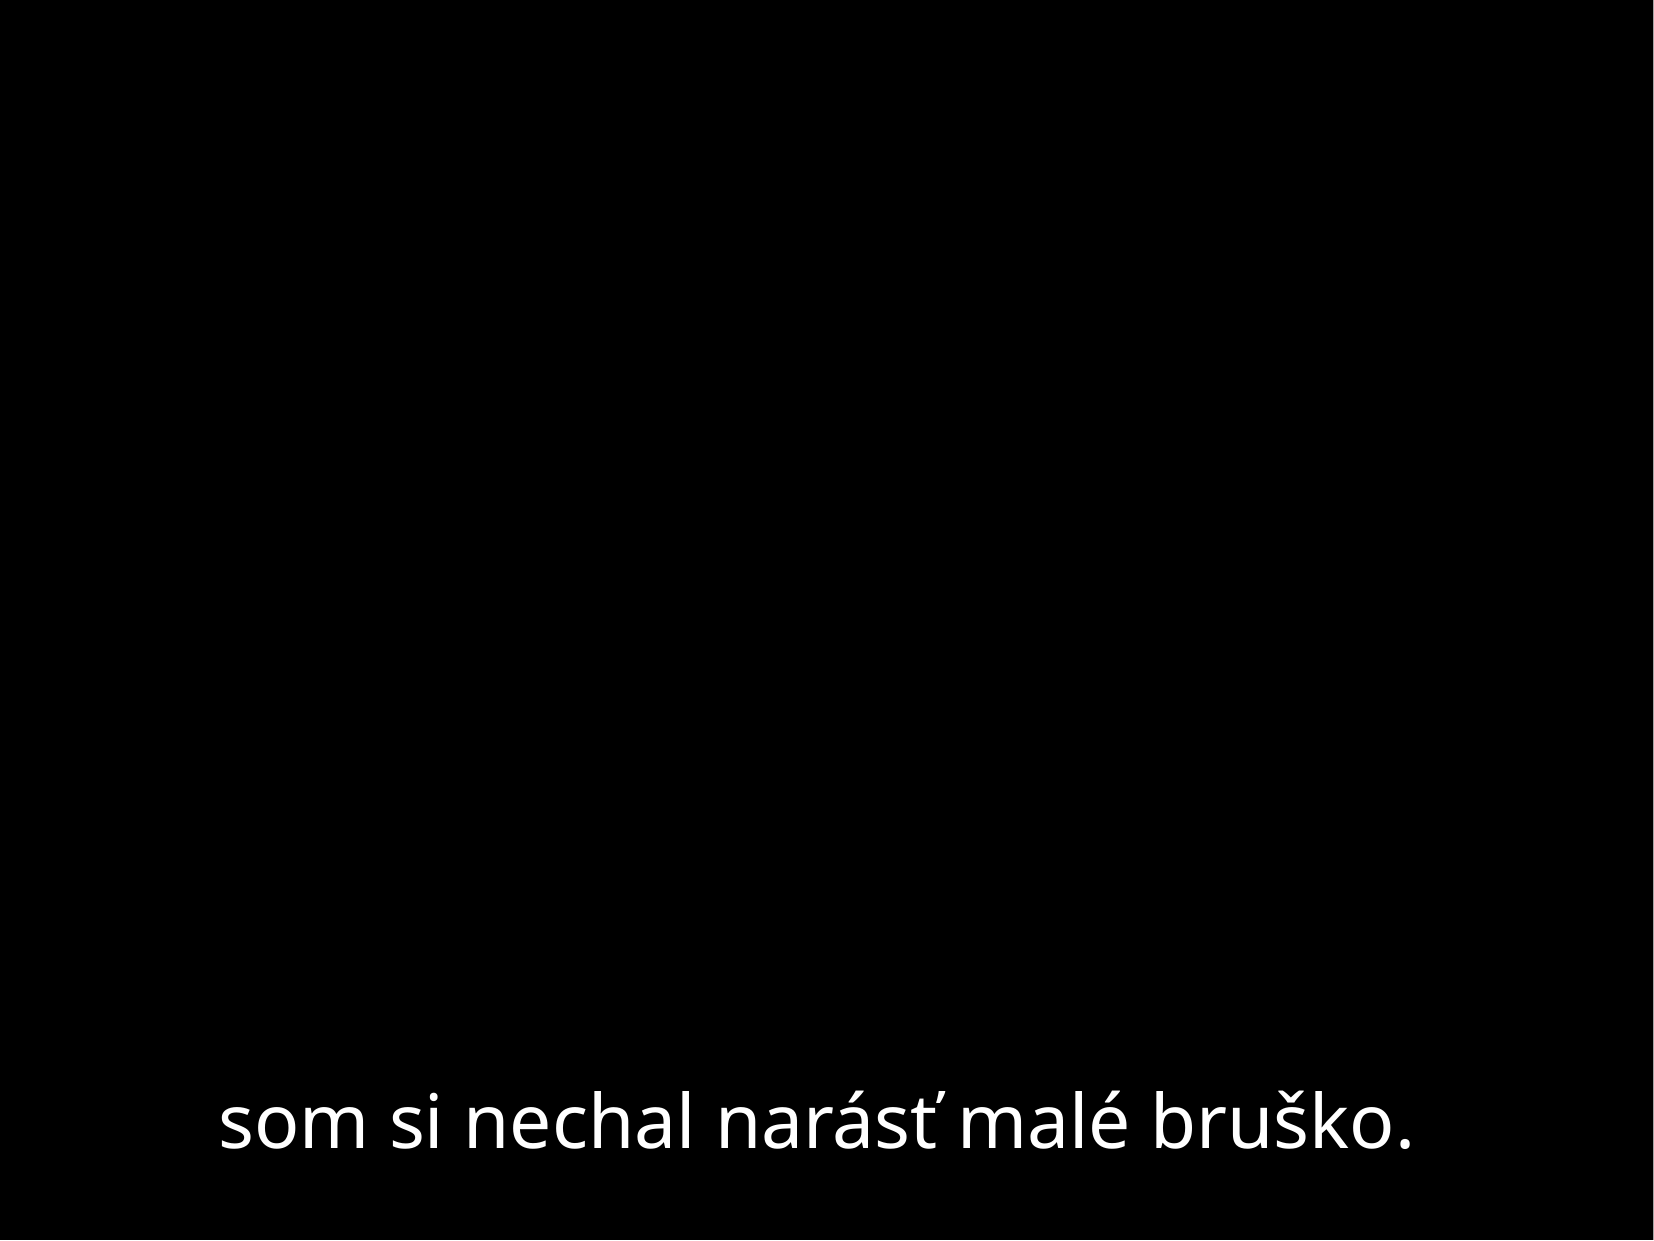

# som si nechal narásť malé bruško.